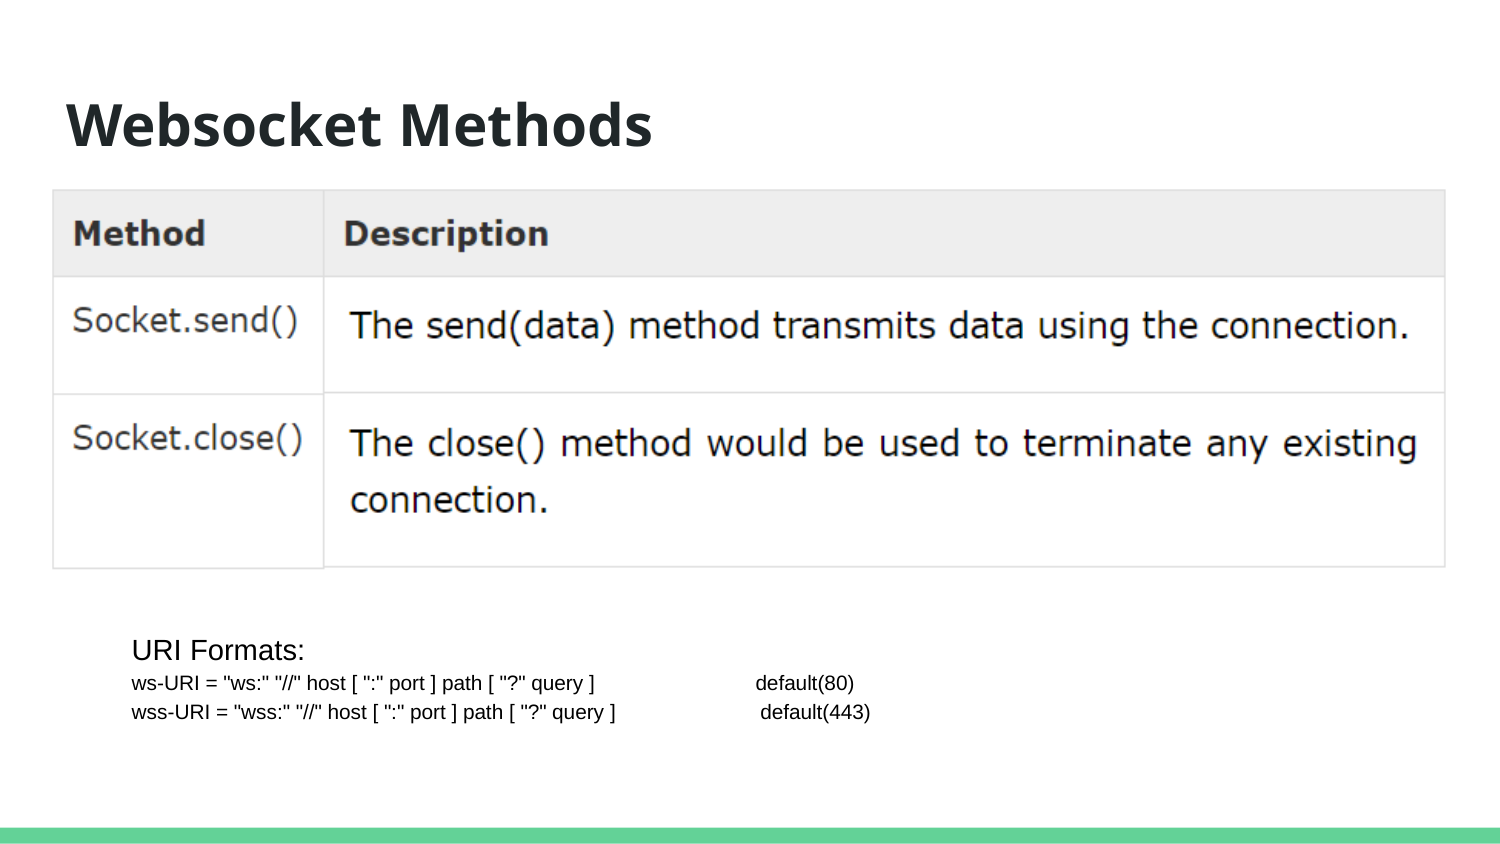

# Websocket Methods
URI Formats:
ws-URI = "ws:" "//" host [ ":" port ] path [ "?" query ] default(80)
wss-URI = "wss:" "//" host [ ":" port ] path [ "?" query ]		 default(443)